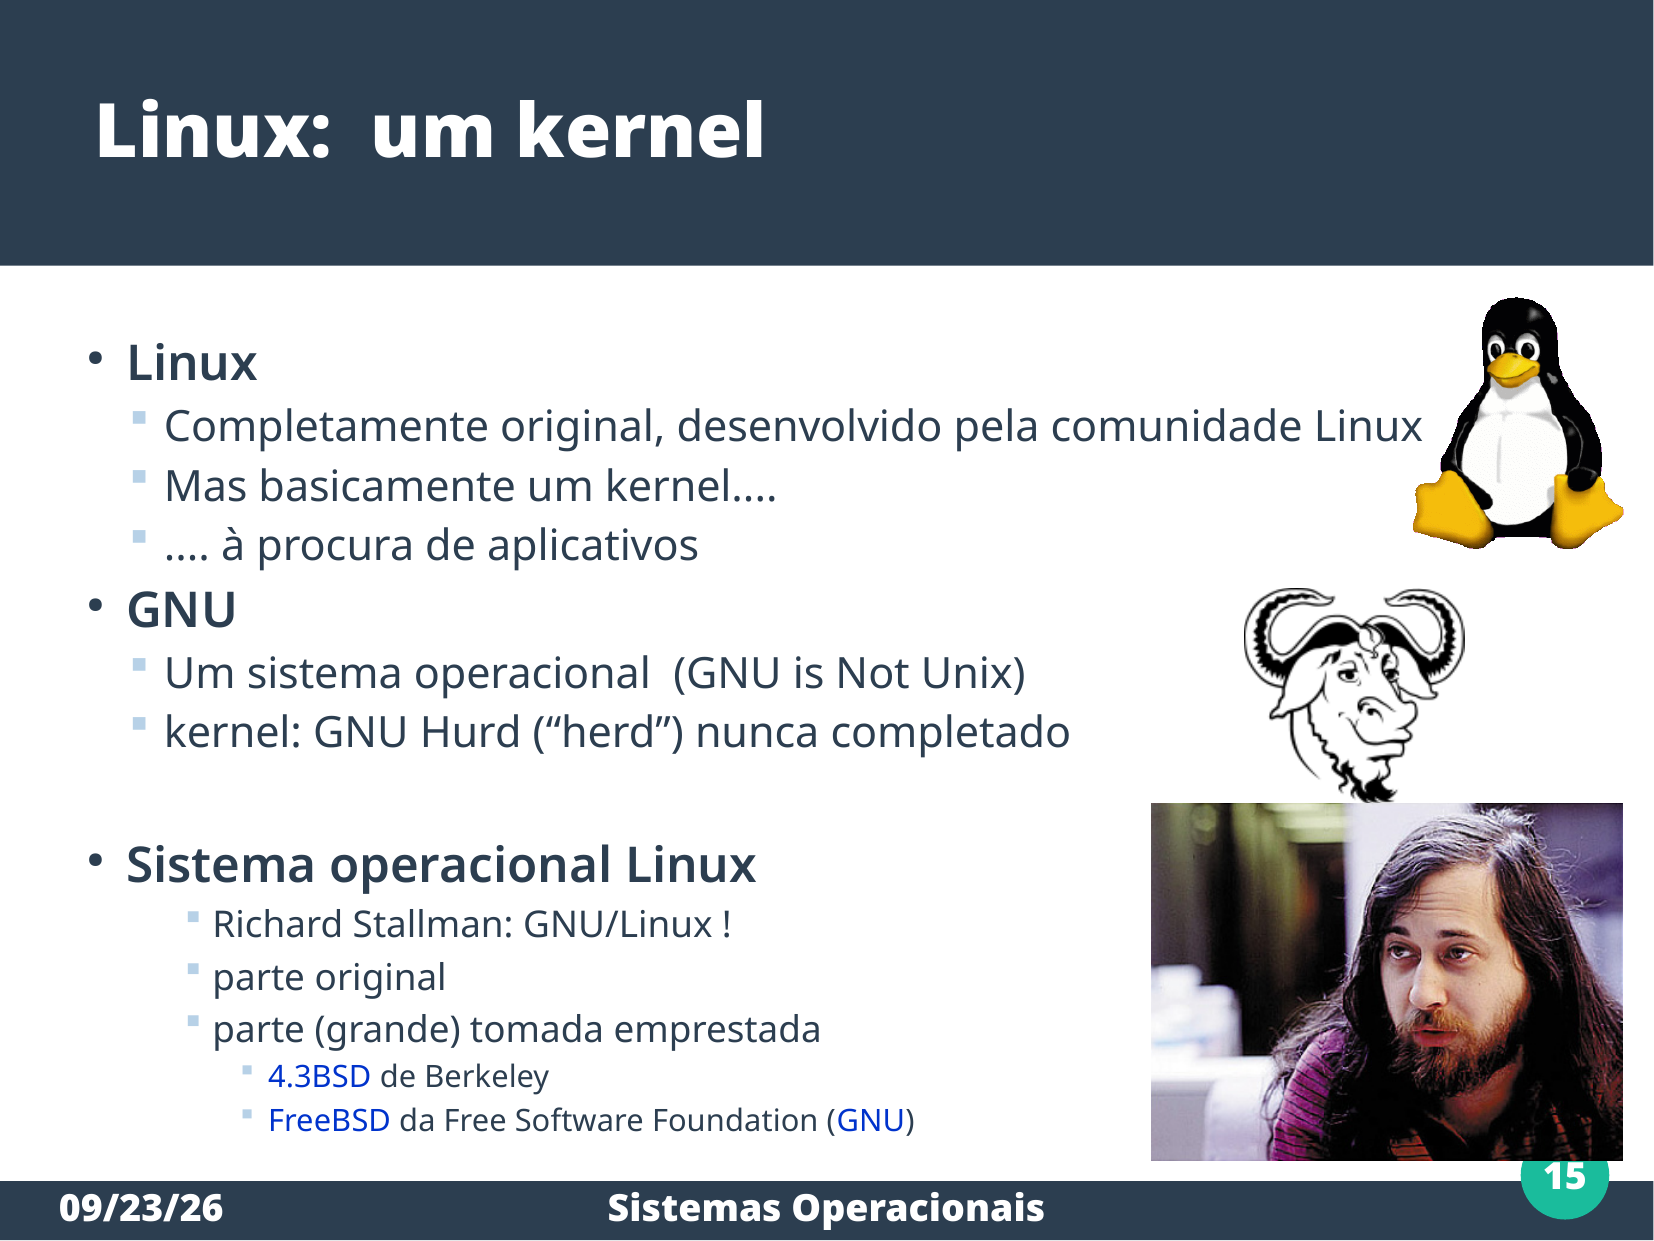

Linux: um kernel
# Linux
Completamente original, desenvolvido pela comunidade Linux
Mas basicamente um kernel....
.... à procura de aplicativos
GNU
Um sistema operacional (GNU is Not Unix)
kernel: GNU Hurd (“herd”) nunca completado
Sistema operacional Linux
Richard Stallman: GNU/Linux !
parte original
parte (grande) tomada emprestada
4.3BSD de Berkeley
FreeBSD da Free Software Foundation (GNU)
15
Sistemas Operacionais